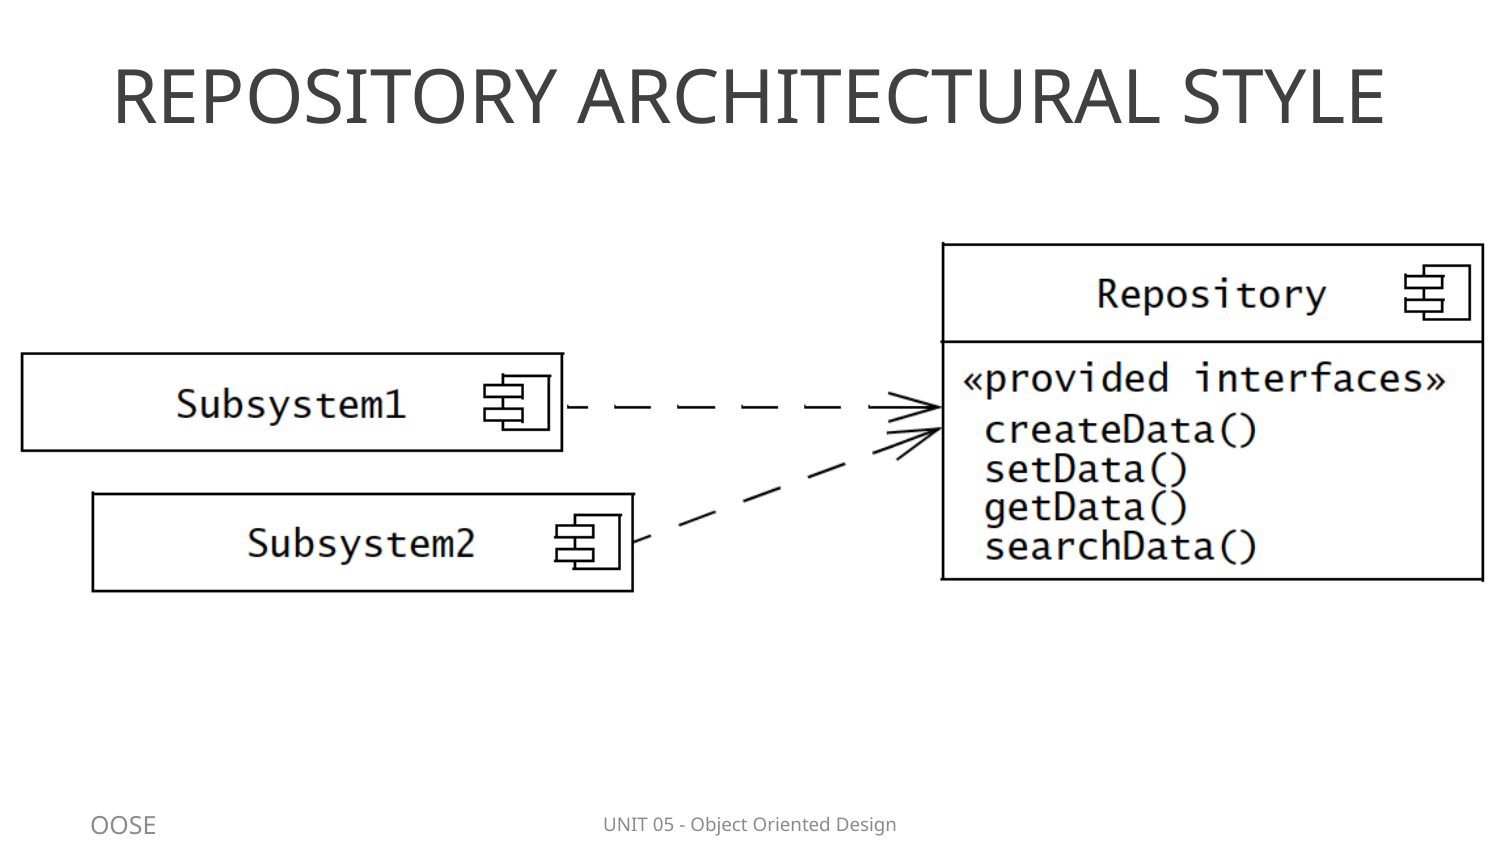

# Repository architectural style
OOSE
UNIT 05 - Object Oriented Design